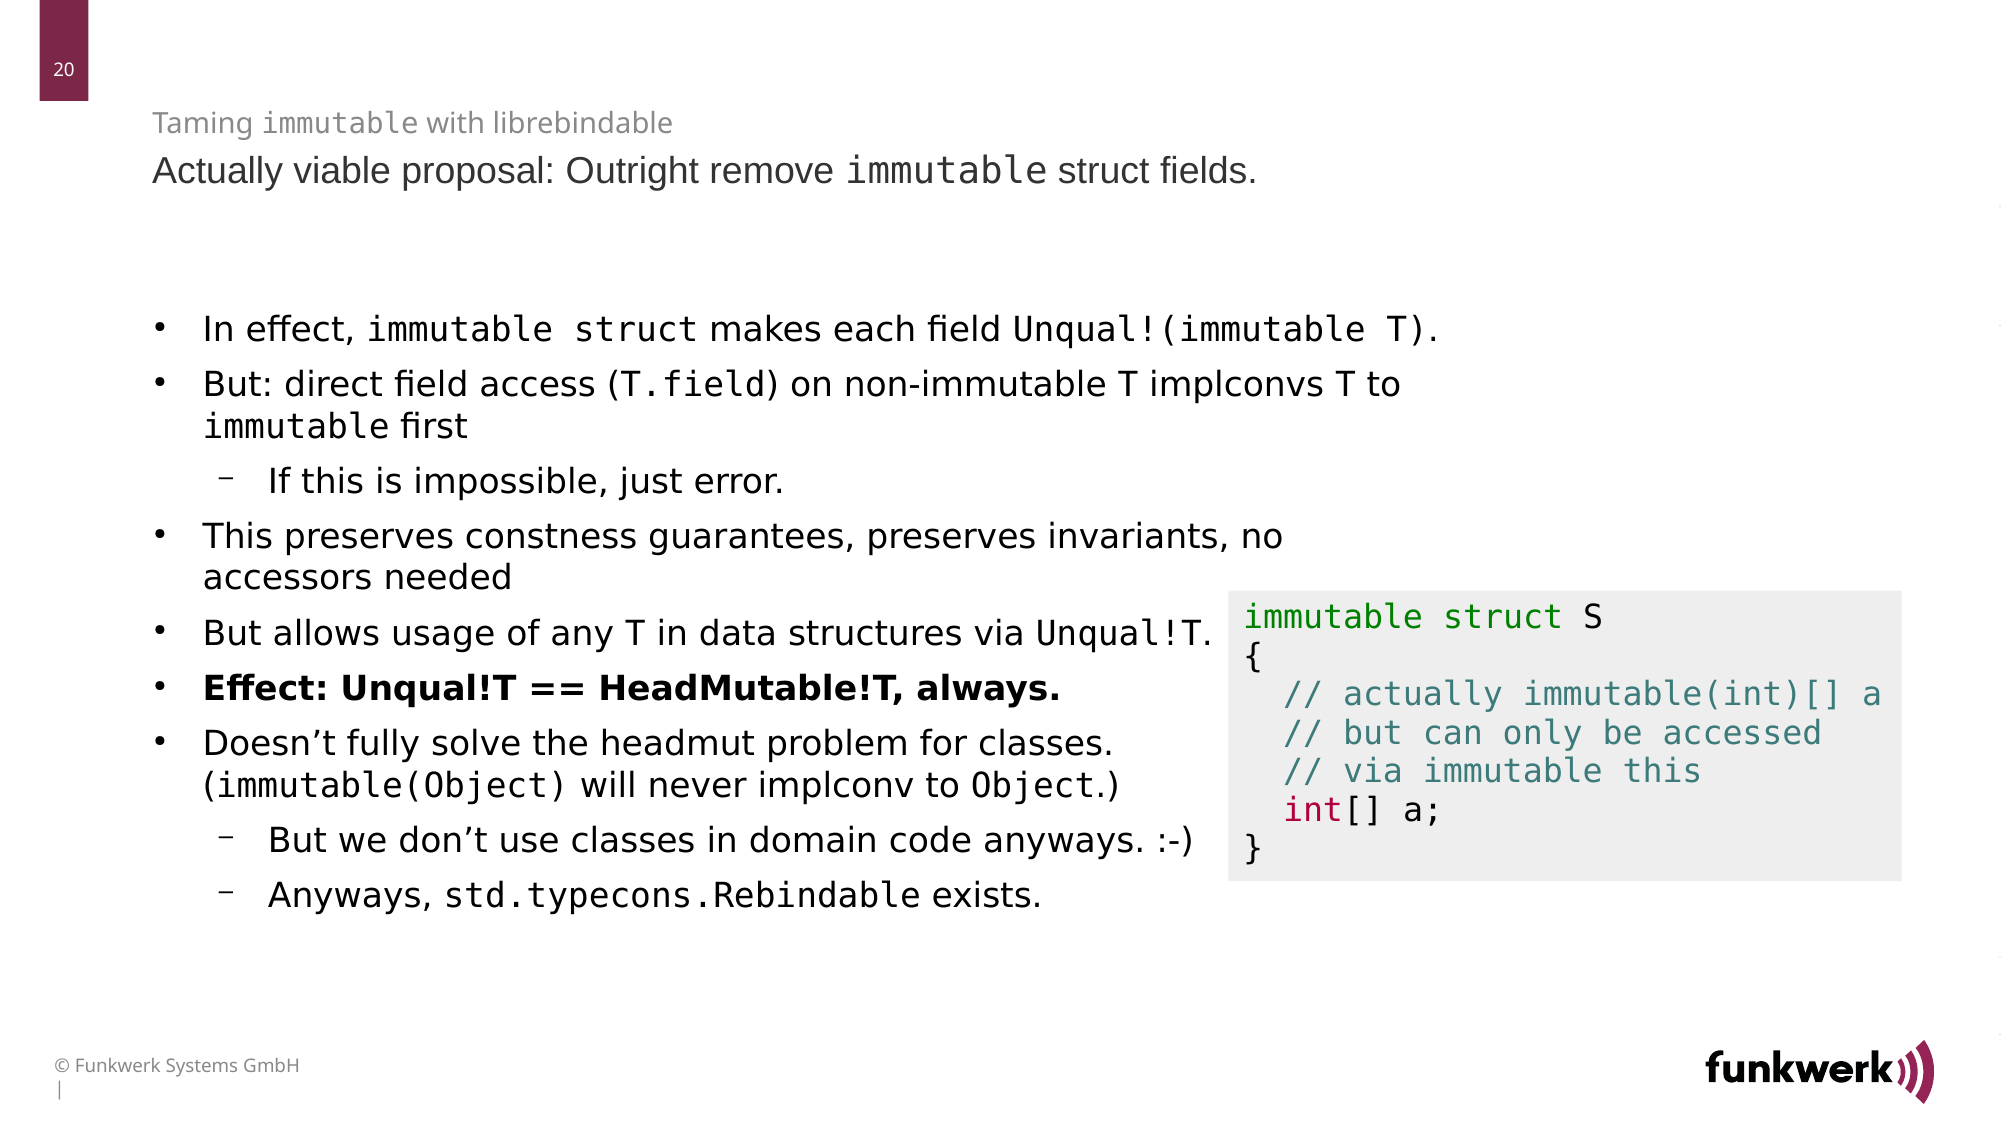

20
# Taming immutable with librebindable
Actually viable proposal: Outright remove immutable struct fields.
In effect, immutable struct makes each field Unqual!(immutable T).
But: direct field access (T.field) on non-immutable T implconvs T to immutable first
If this is impossible, just error.
This preserves constness guarantees, preserves invariants, no accessors needed
But allows usage of any T in data structures via Unqual!T.
Effect: Unqual!T == HeadMutable!T, always.
Doesn’t fully solve the headmut problem for classes. (immutable(Object) will never implconv to Object.)
But we don’t use classes in domain code anyways. :-)
Anyways, std.typecons.Rebindable exists.
immutable struct S
{
 // actually immutable(int)[] a
 // but can only be accessed
 // via immutable this
 int[] a;
}